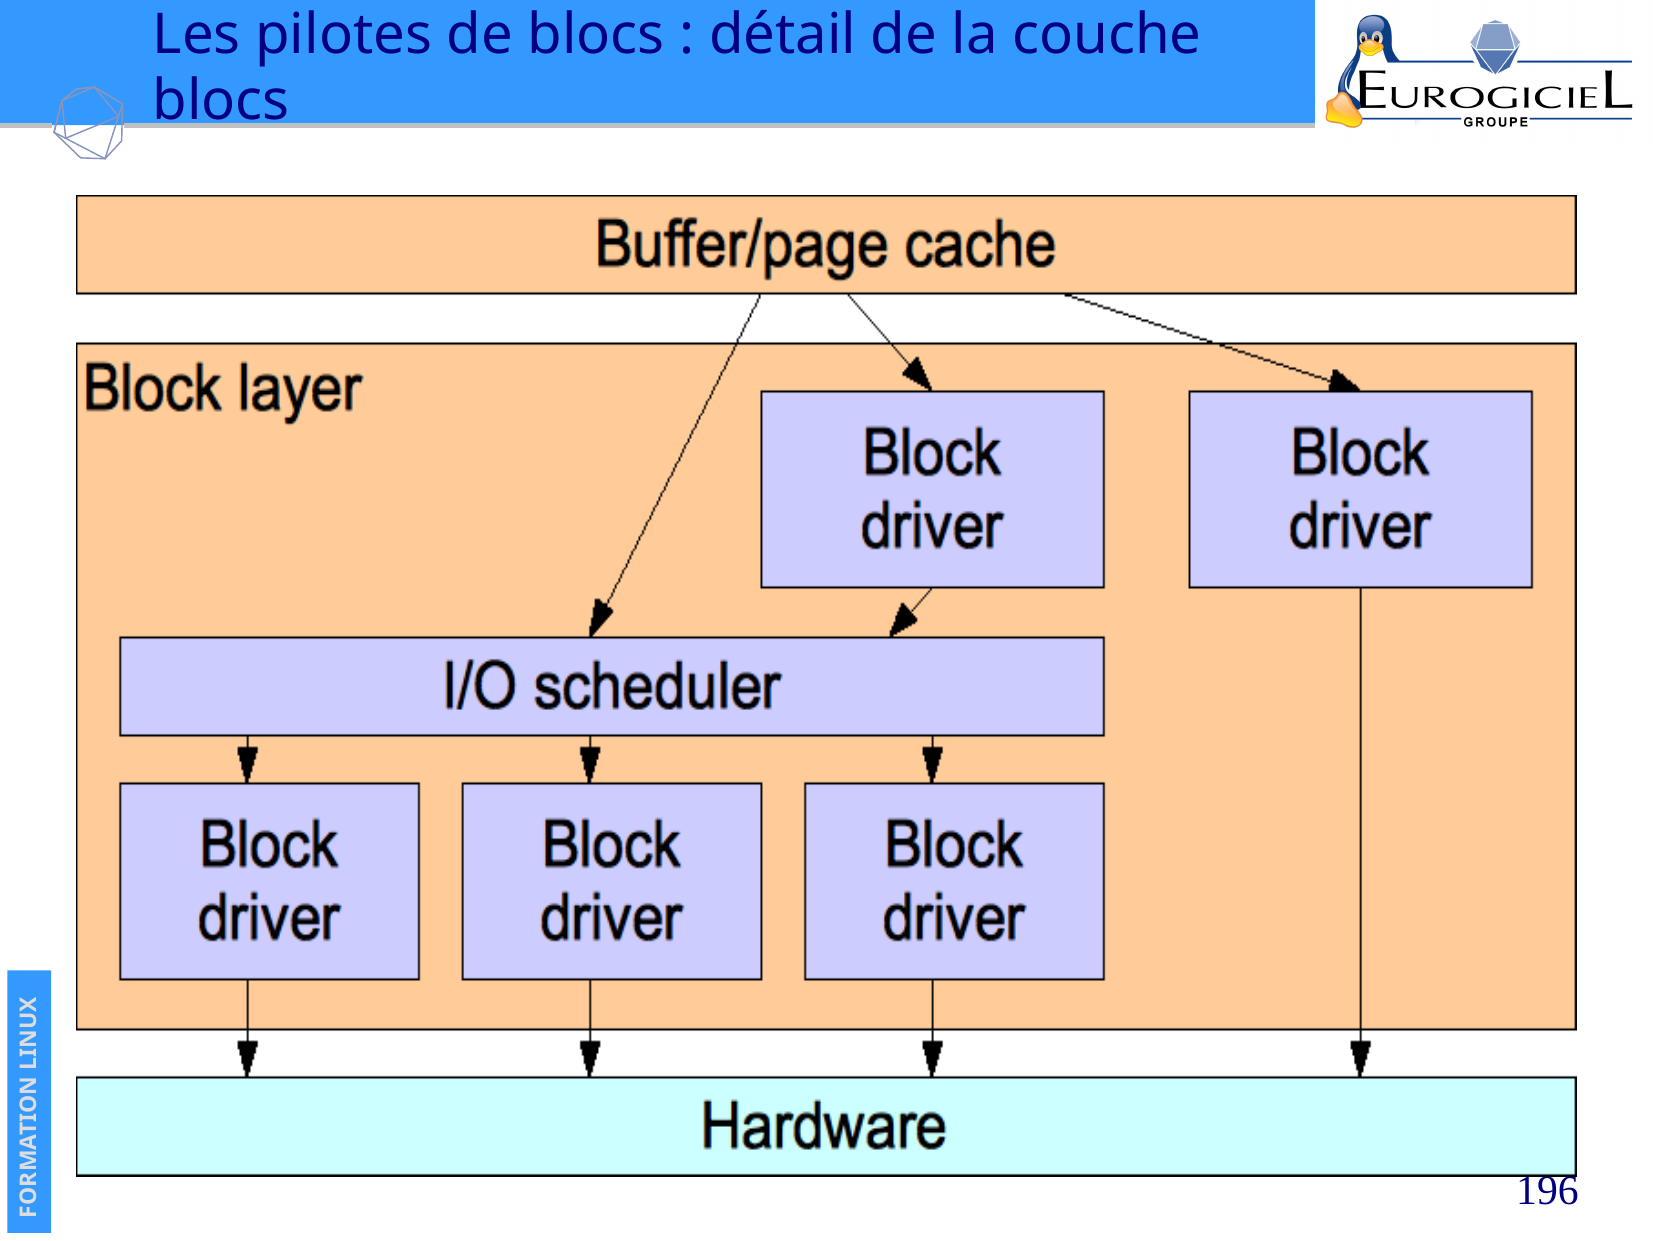

# Les pilotes de blocs : détail de la couche blocs